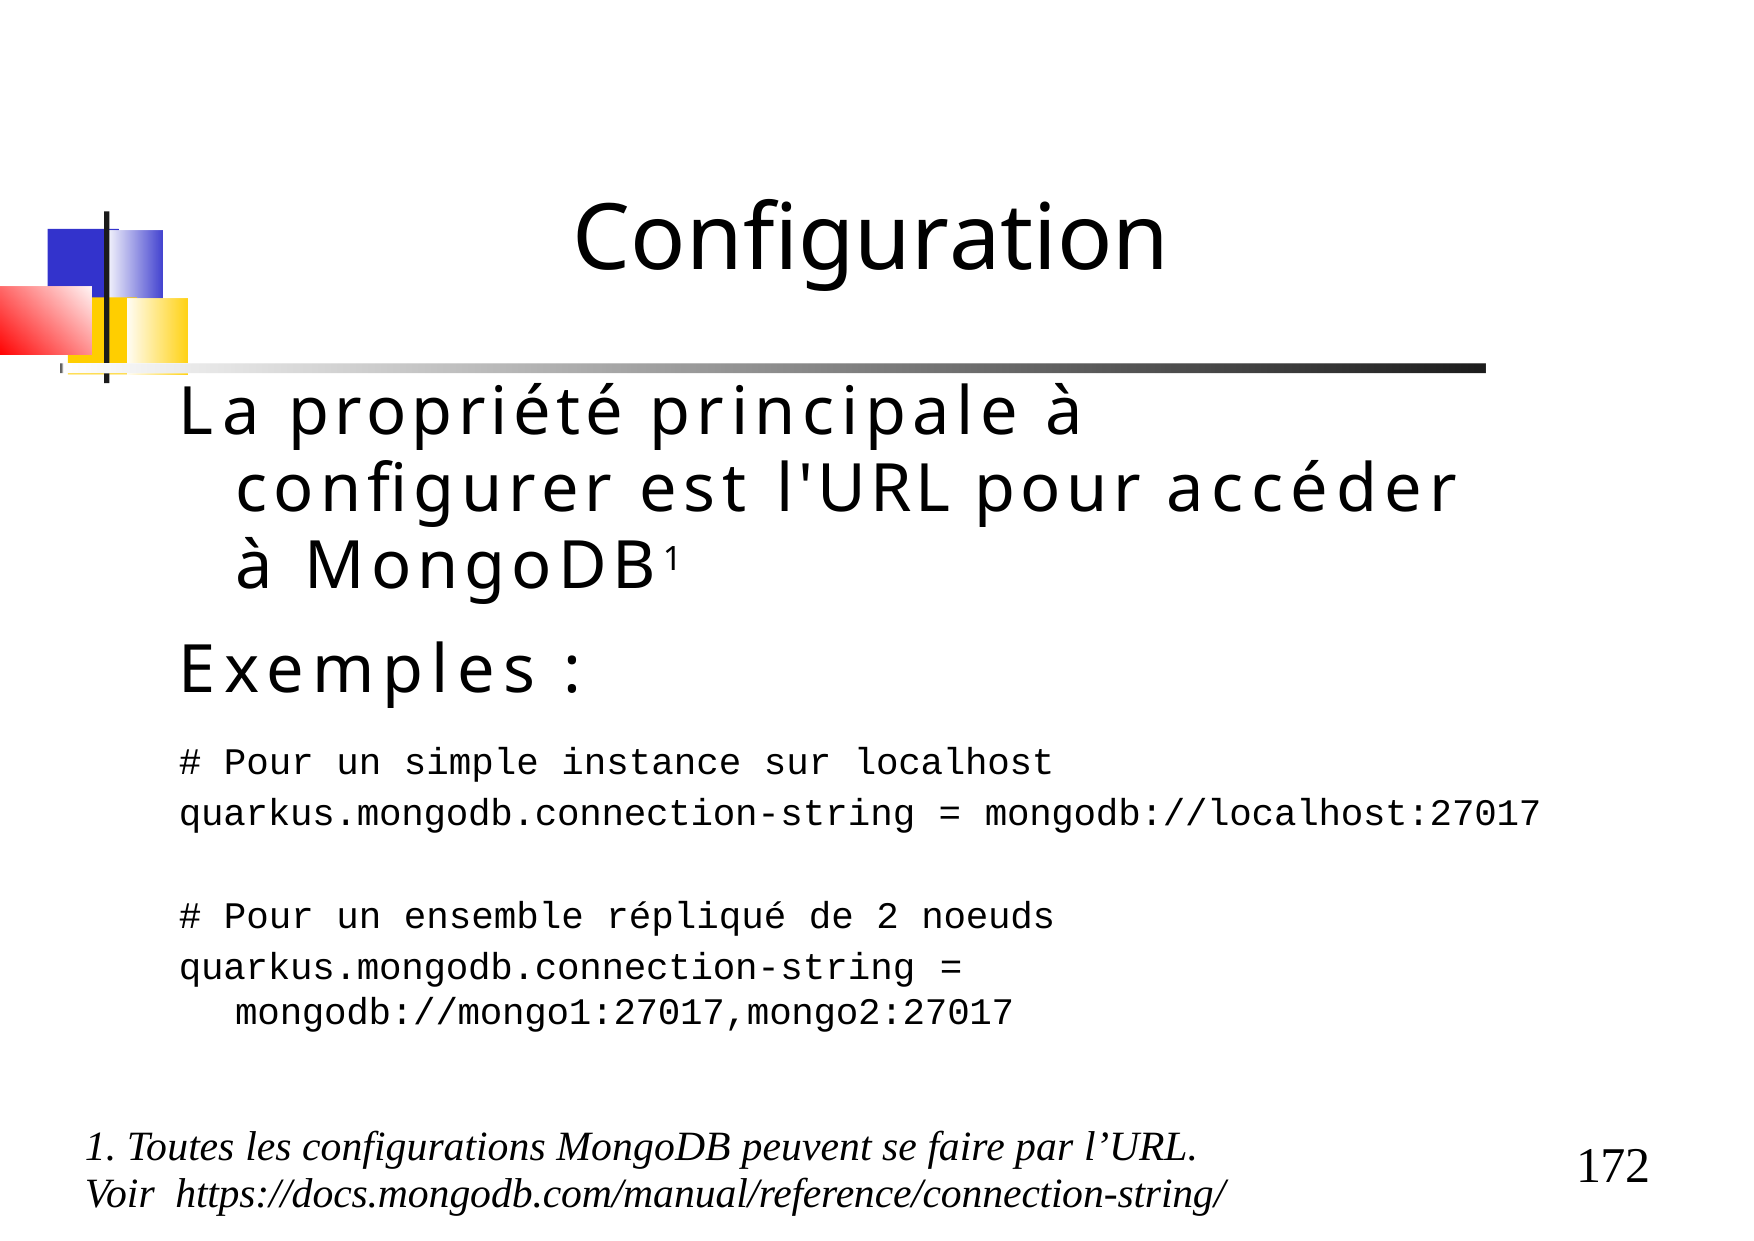

# Configuration
La propriété principale à configurer est l'URL pour accéder à MongoDB1
Exemples :
# Pour un simple instance sur localhost quarkus.mongodb.connection-string = mongodb://localhost:27017
# Pour un ensemble répliqué de 2 noeuds quarkus.mongodb.connection-string =
mongodb://mongo1:27017,mongo2:27017
1. Toutes les configurations MongoDB peuvent se faire par l’URL. Voir https://docs.mongodb.com/manual/reference/connection-string/
172